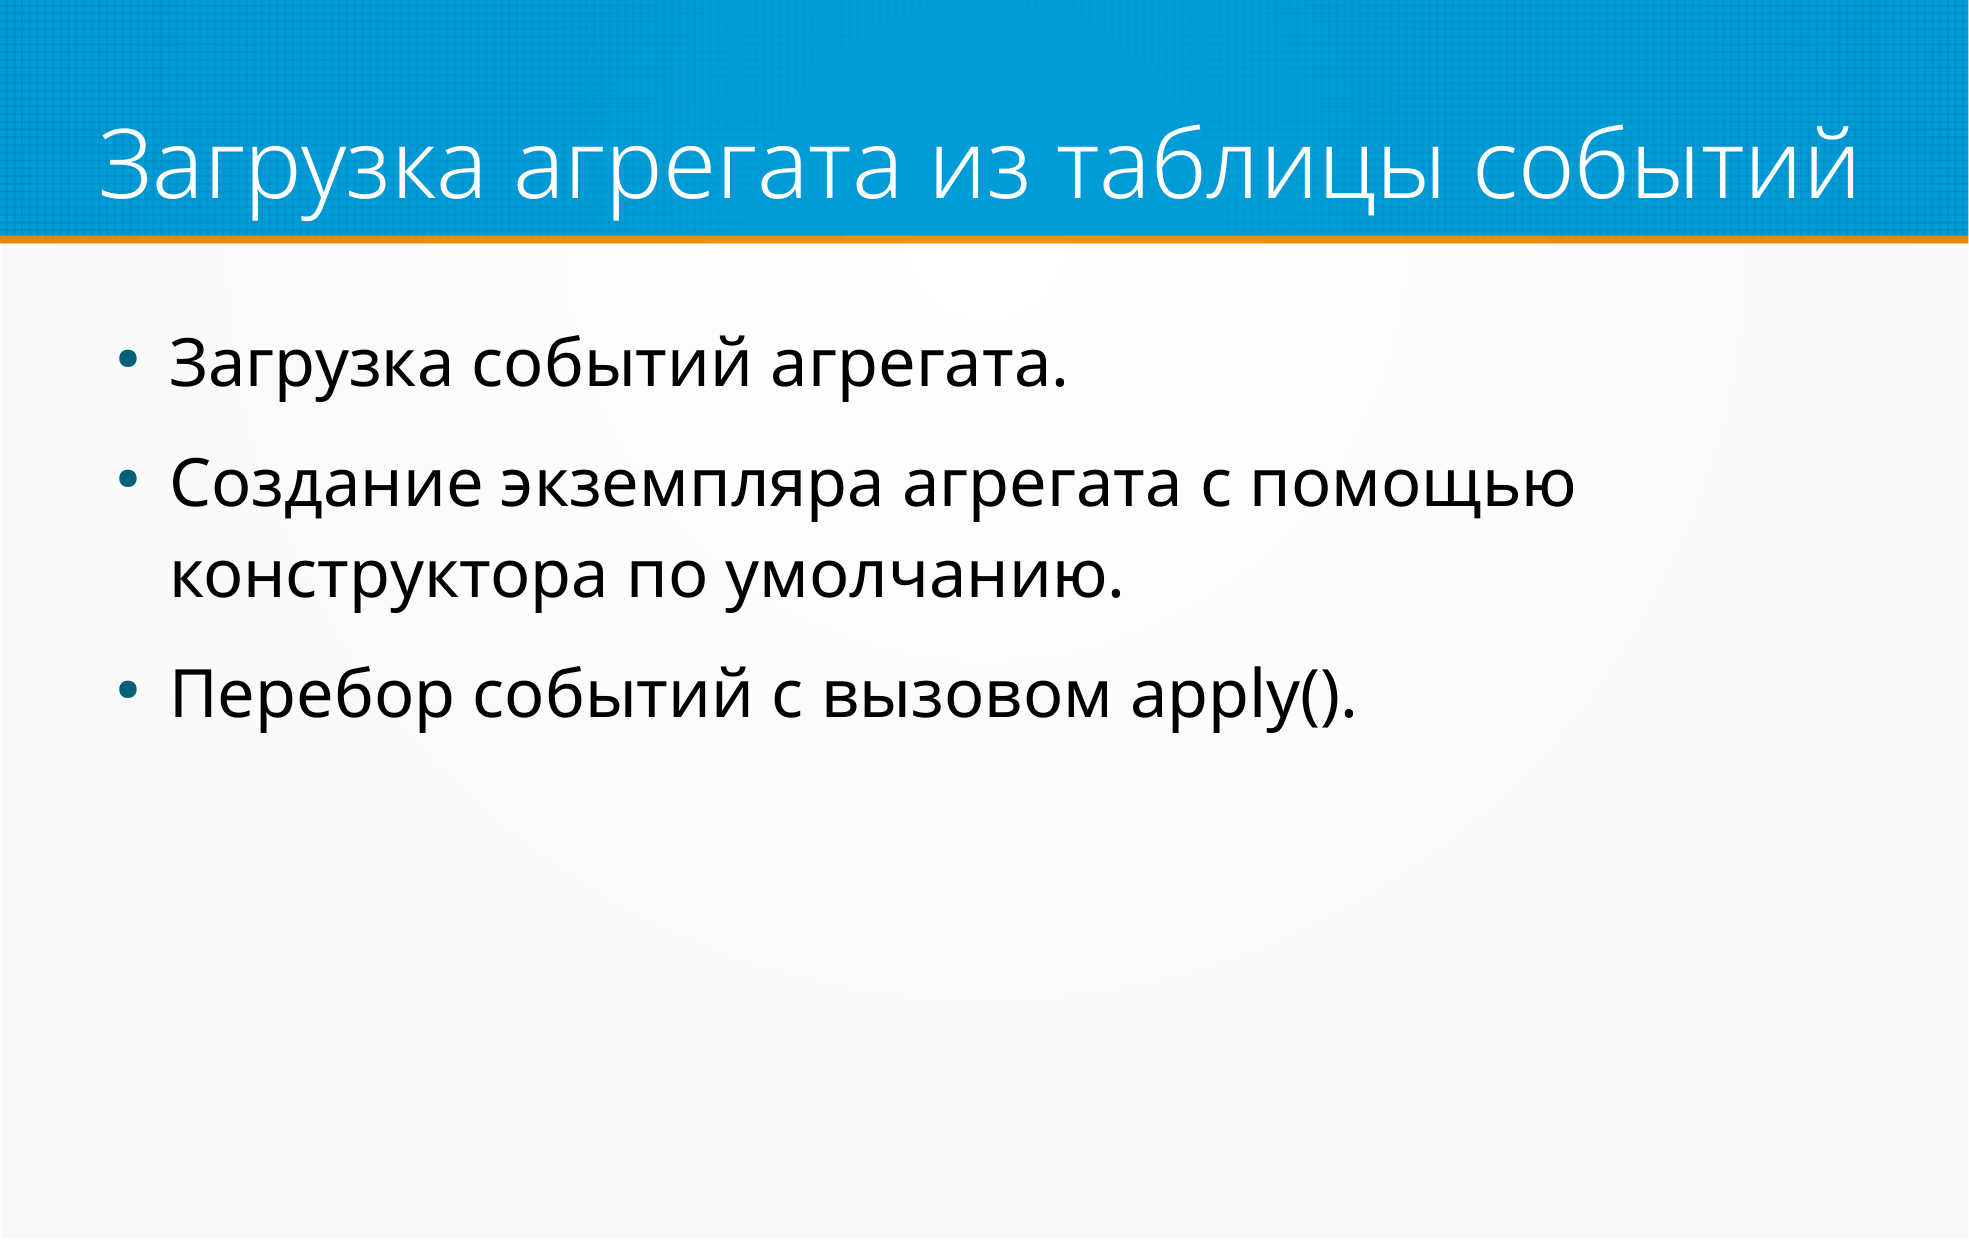

# Загрузка агрегата из таблицы событий
Загрузка событий агрегата.
Создание экземпляра агрегата с помощью конструктора по умолчанию.
Перебор событий с вызовом apply().